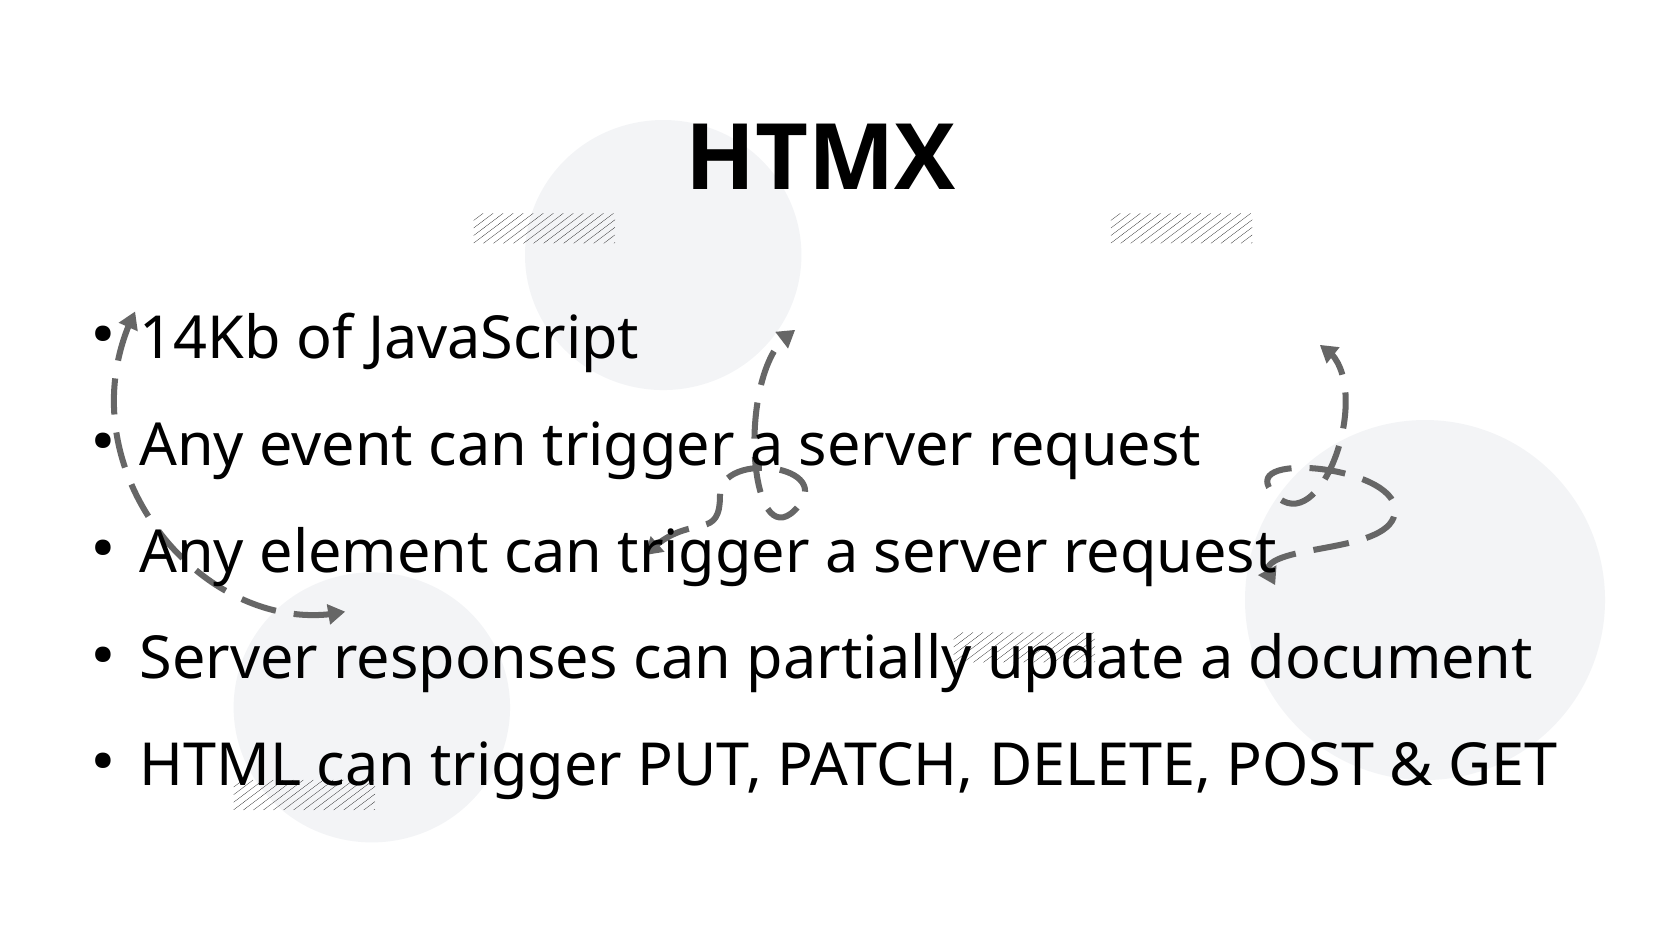

# HTMX
14Kb of JavaScript
Any event can trigger a server request
Any element can trigger a server request
Server responses can partially update a document
HTML can trigger PUT, PATCH, DELETE, POST & GET